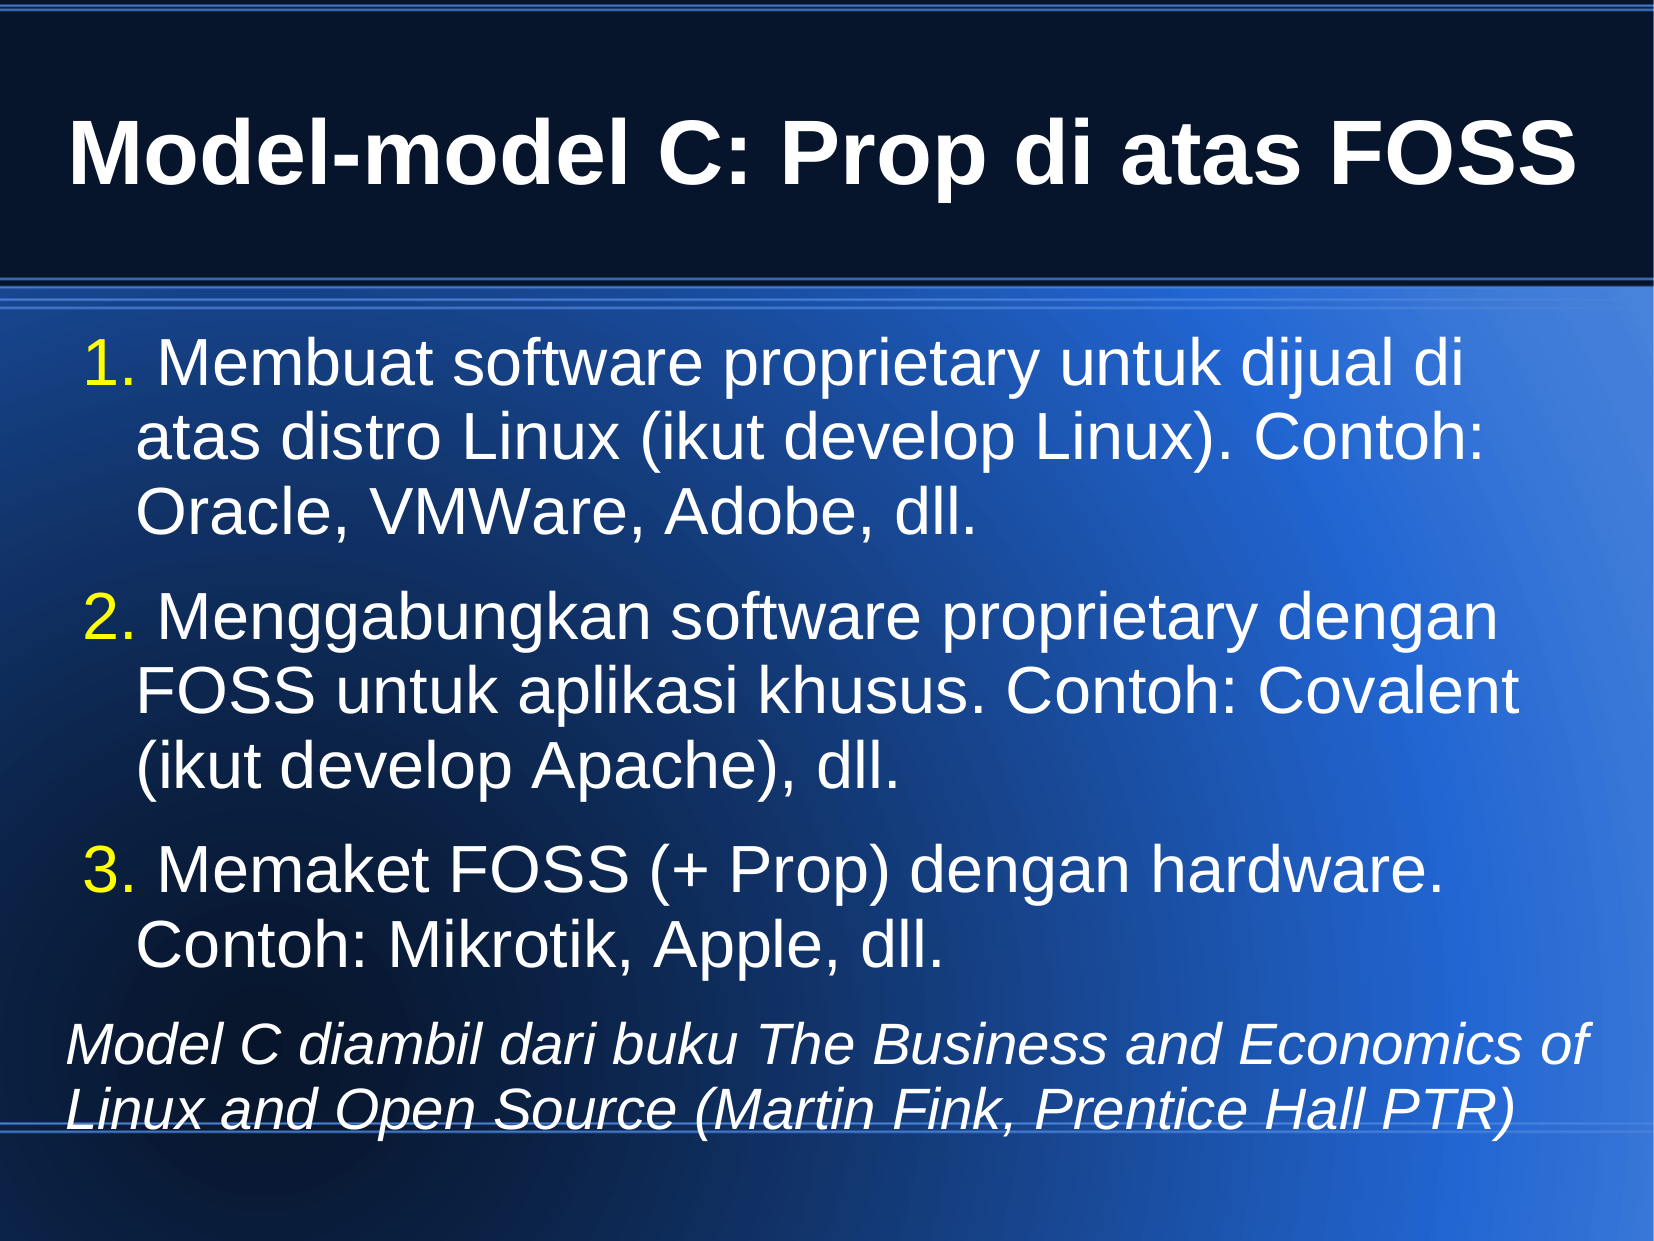

# Model-model C: Prop di atas FOSS
 Membuat software proprietary untuk dijual di atas distro Linux (ikut develop Linux). Contoh: Oracle, VMWare, Adobe, dll.
 Menggabungkan software proprietary dengan FOSS untuk aplikasi khusus. Contoh: Covalent (ikut develop Apache), dll.
 Memaket FOSS (+ Prop) dengan hardware. Contoh: Mikrotik, Apple, dll.
Model C diambil dari buku The Business and Economics of Linux and Open Source (Martin Fink, Prentice Hall PTR)